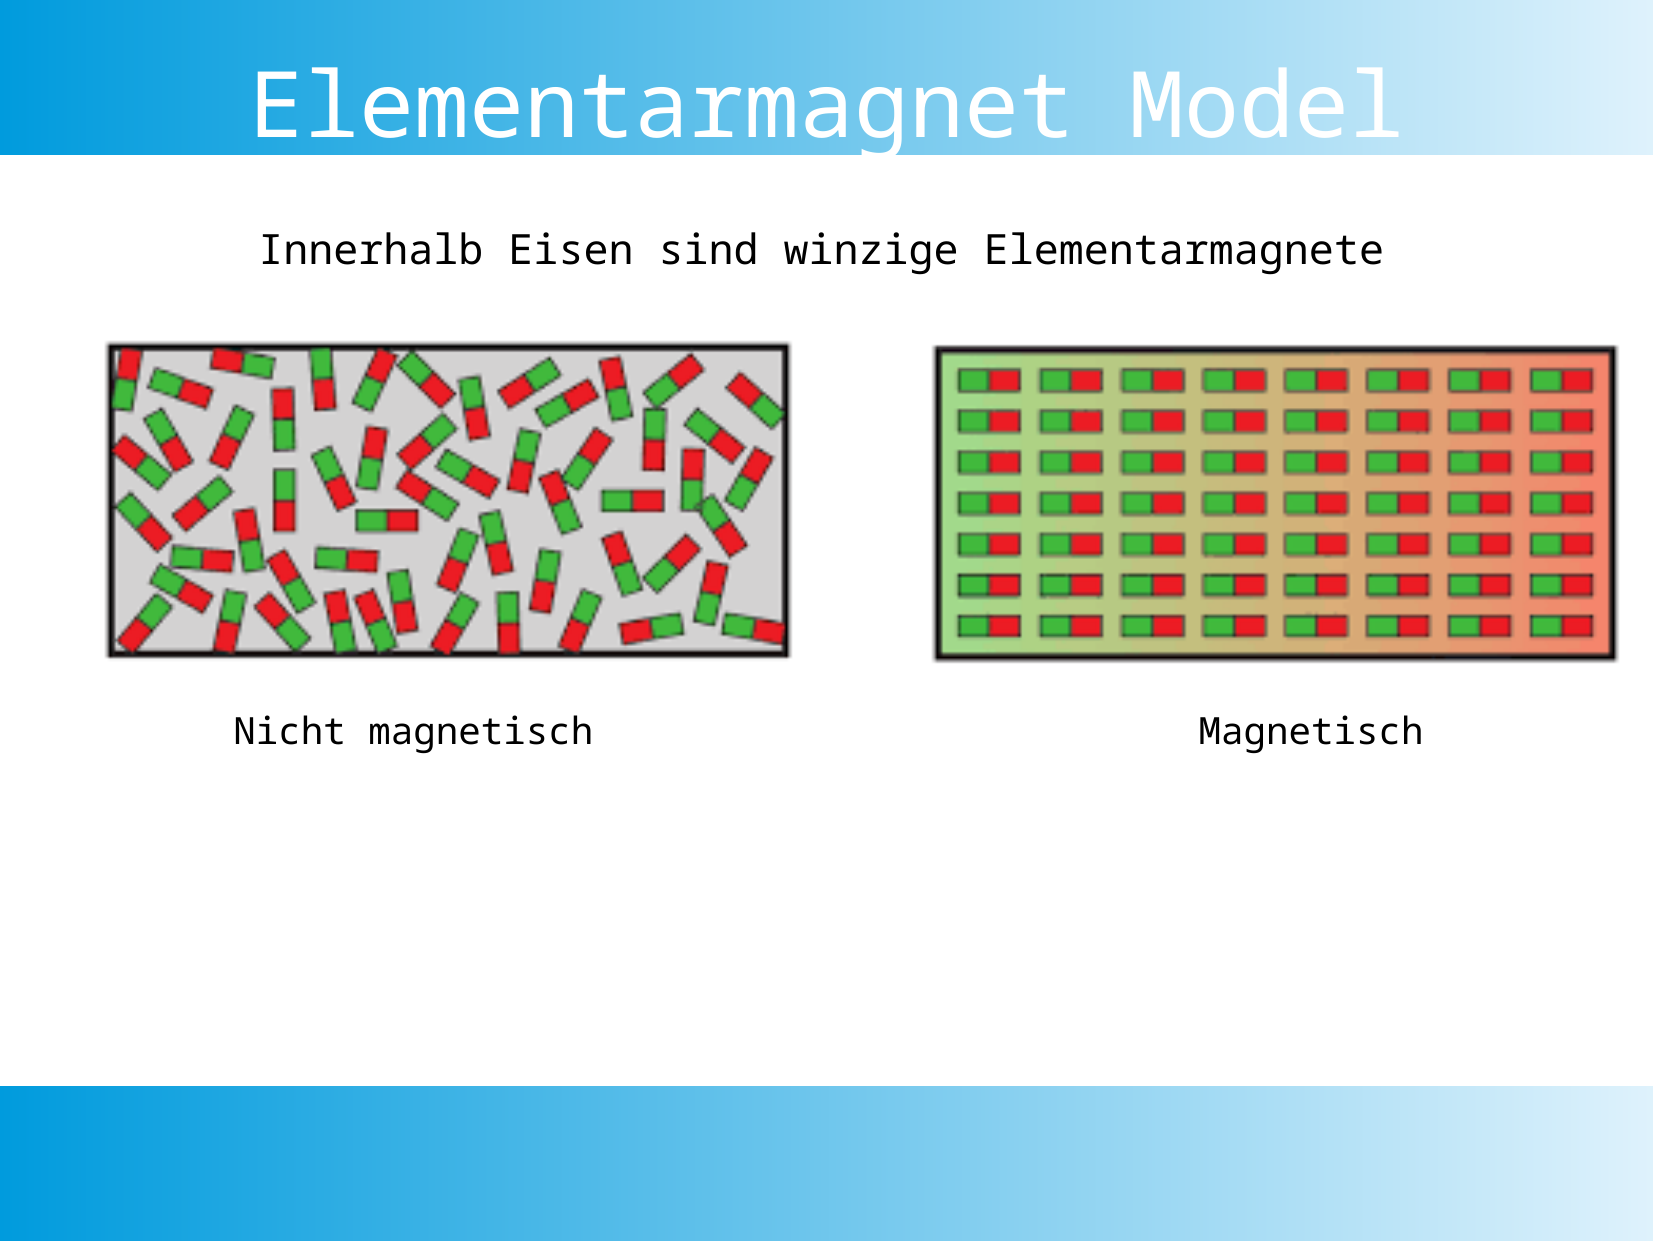

# Elementarmagnet Model
Innerhalb Eisen sind winzige Elementarmagnete
Nicht magnetisch
Magnetisch